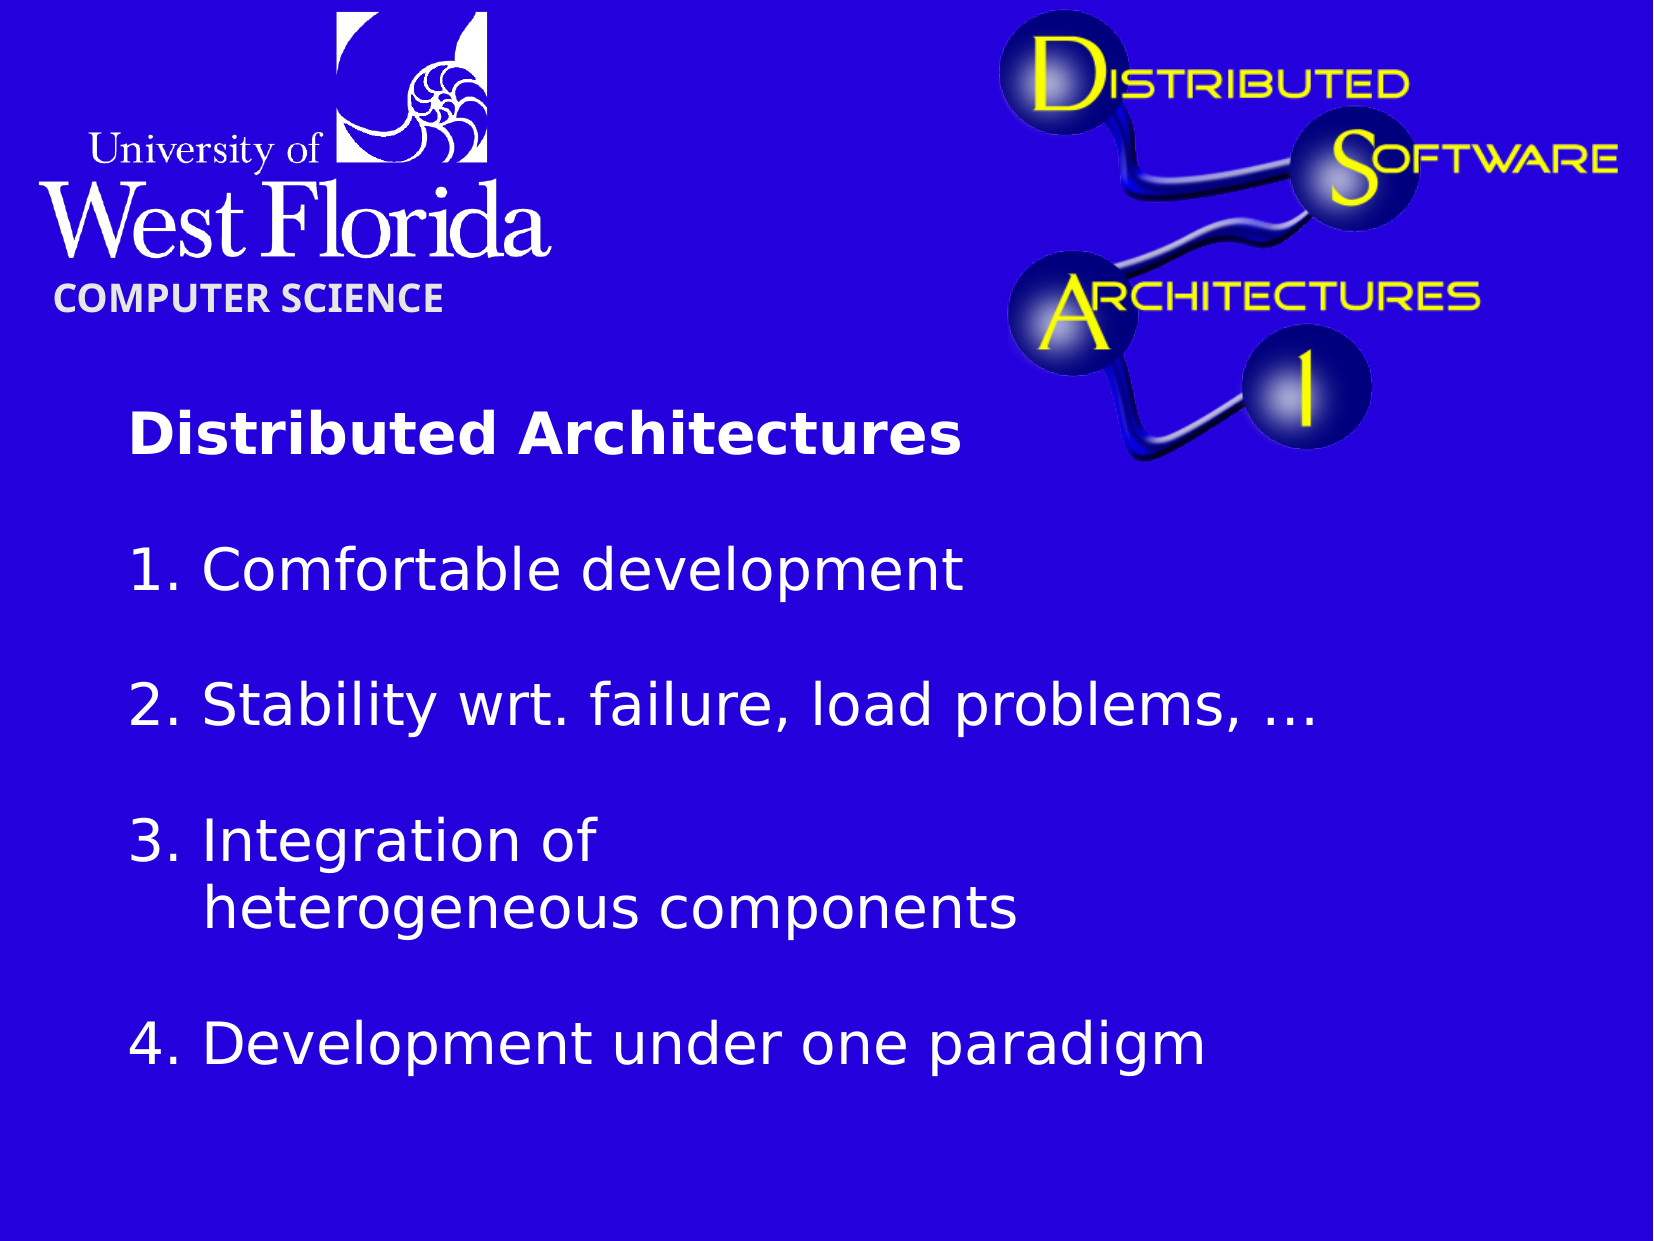

COMPUTER SCIENCE
Distributed Architectures
1. Comfortable development
2. Stability wrt. failure, load problems, …
3. Integration of
	heterogeneous components
4. Development under one paradigm